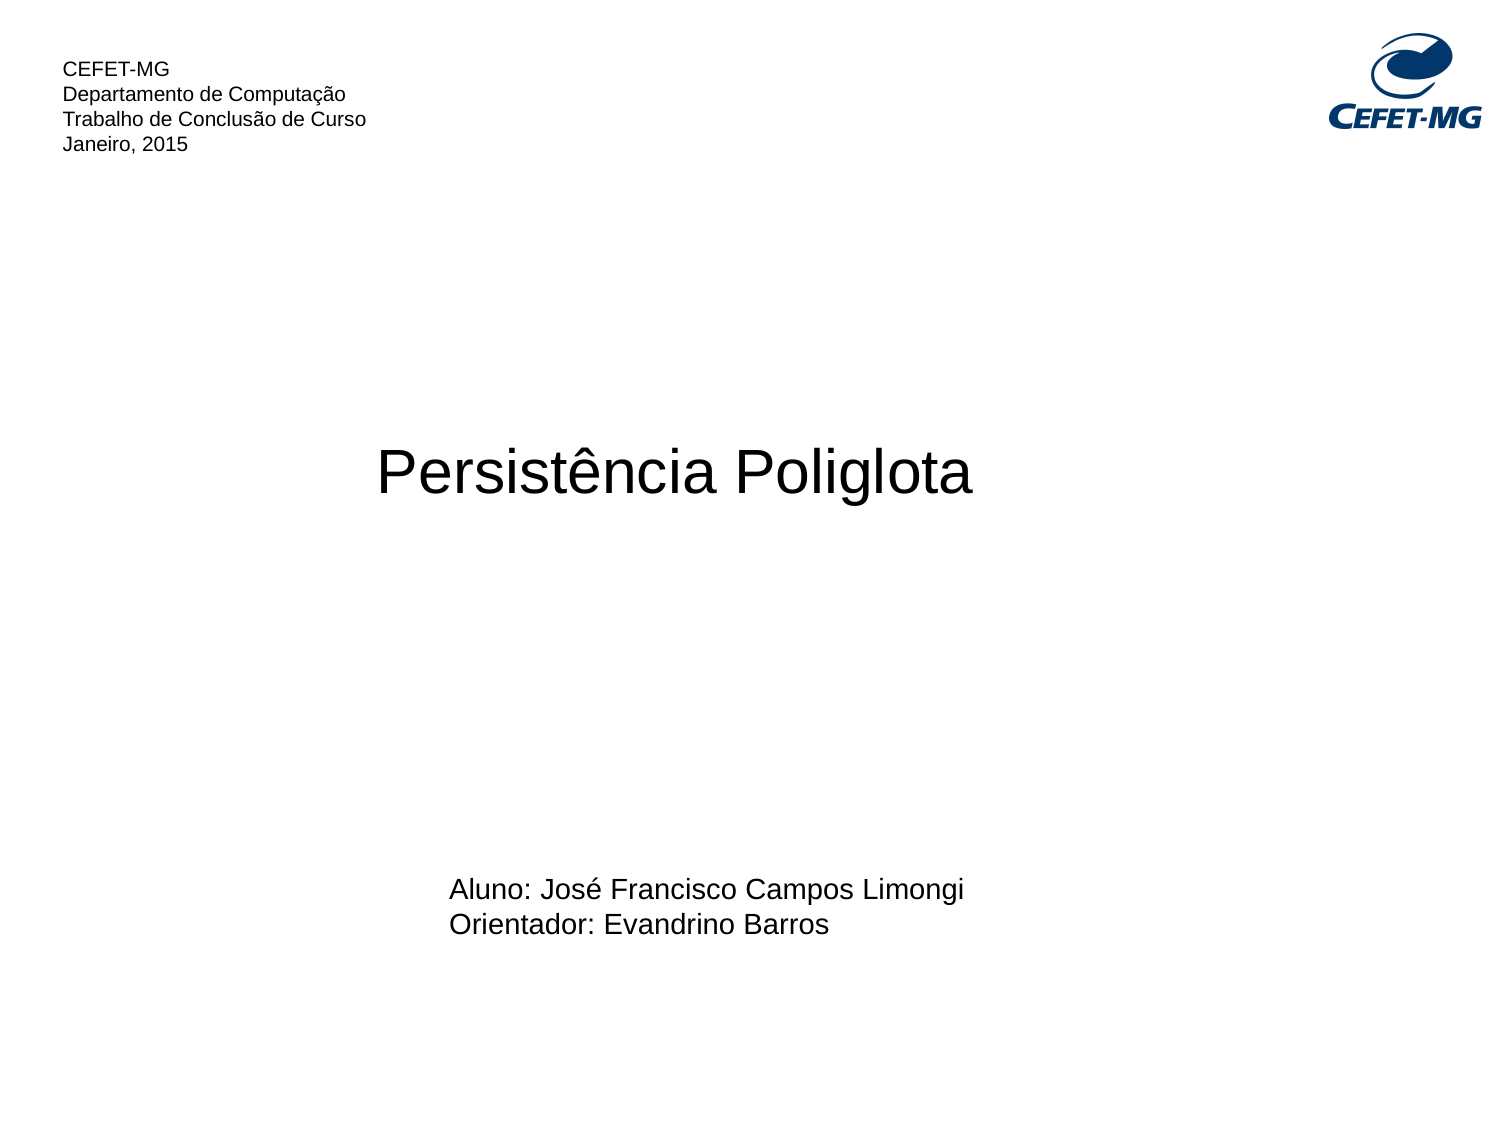

CEFET-MG
Departamento de Computação
Trabalho de Conclusão de Curso
Janeiro, 2015
Persistência Poliglota
Aluno: José Francisco Campos Limongi
Orientador: Evandrino Barros